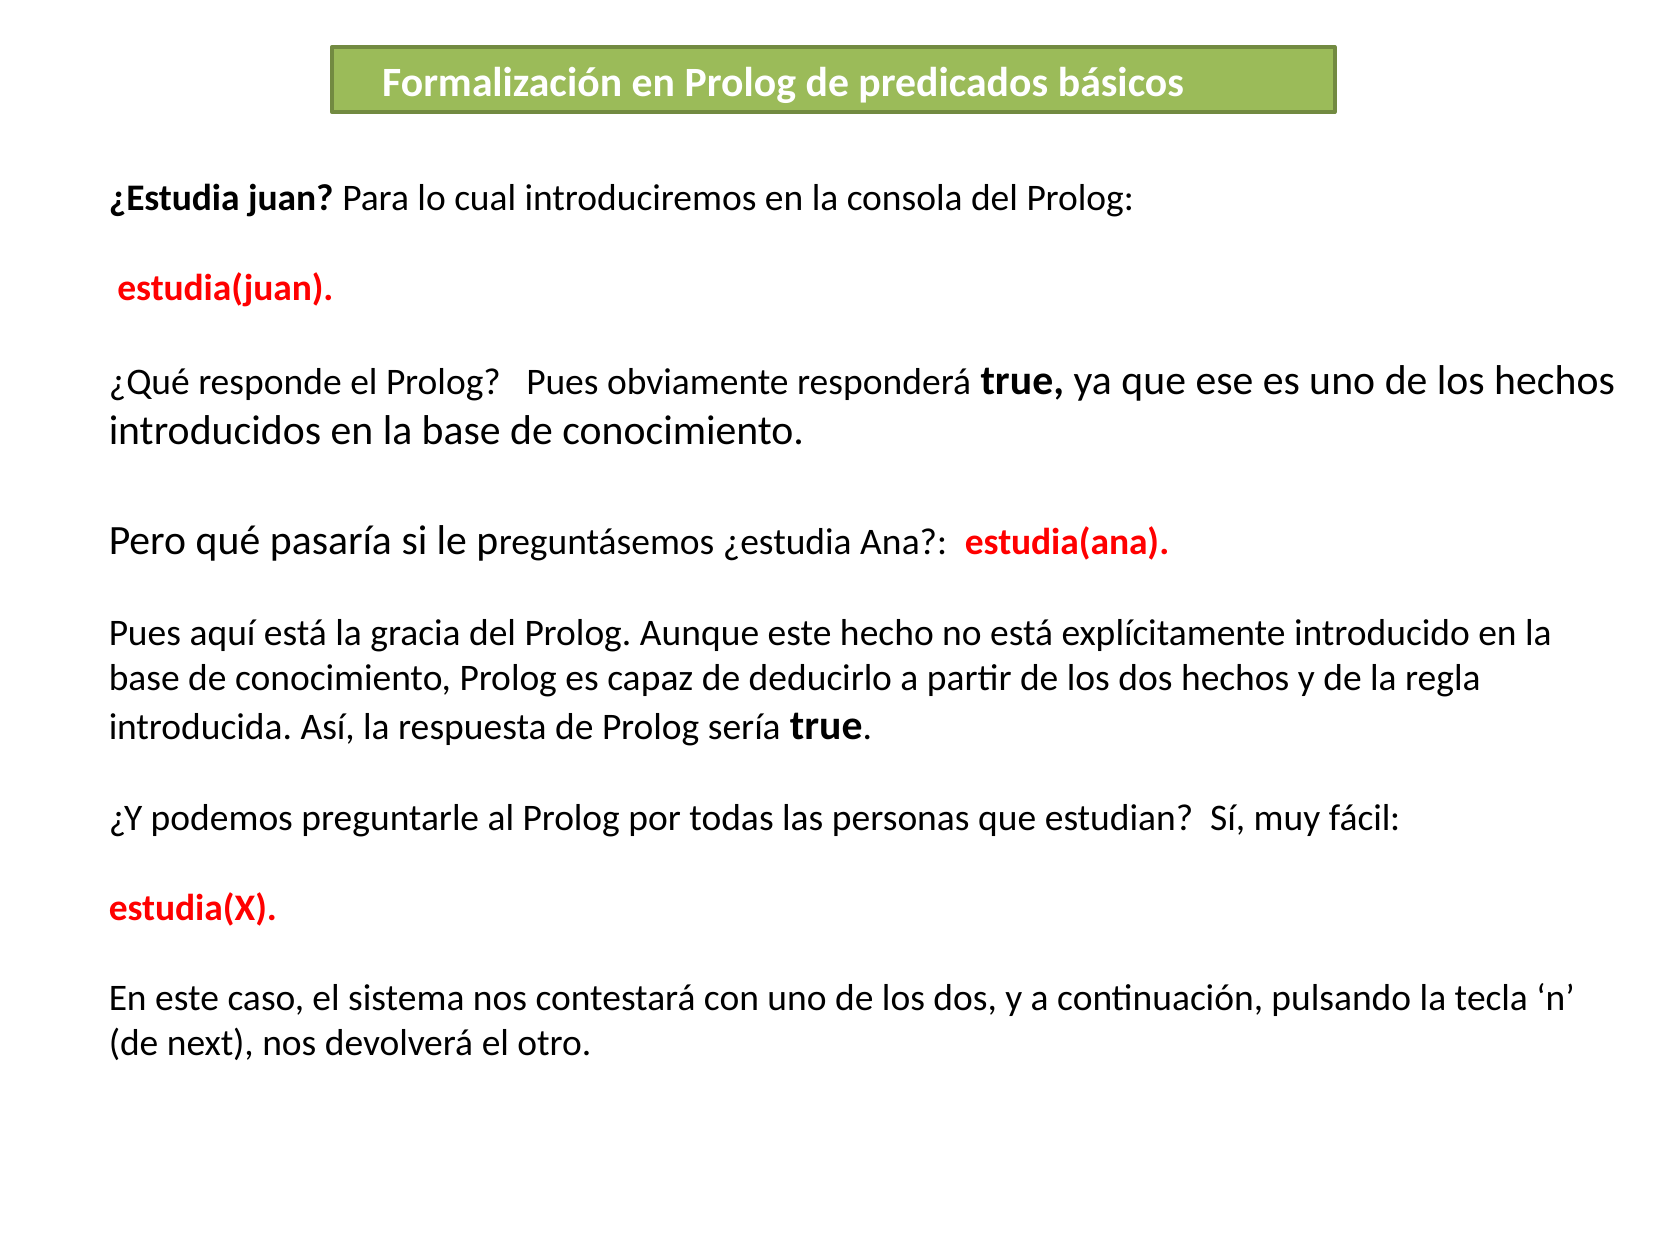

Formalización en Prolog de predicados básicos
¿Estudia juan? Para lo cual introduciremos en la consola del Prolog:
 estudia(juan).
¿Qué responde el Prolog? Pues obviamente responderá true, ya que ese es uno de los hechos introducidos en la base de conocimiento.
Pero qué pasaría si le preguntásemos ¿estudia Ana?: estudia(ana).
Pues aquí está la gracia del Prolog. Aunque este hecho no está explícitamente introducido en la base de conocimiento, Prolog es capaz de deducirlo a partir de los dos hechos y de la regla introducida. Así, la respuesta de Prolog sería true.
¿Y podemos preguntarle al Prolog por todas las personas que estudian? Sí, muy fácil:
estudia(X).
En este caso, el sistema nos contestará con uno de los dos, y a continuación, pulsando la tecla ‘n’ (de next), nos devolverá el otro.